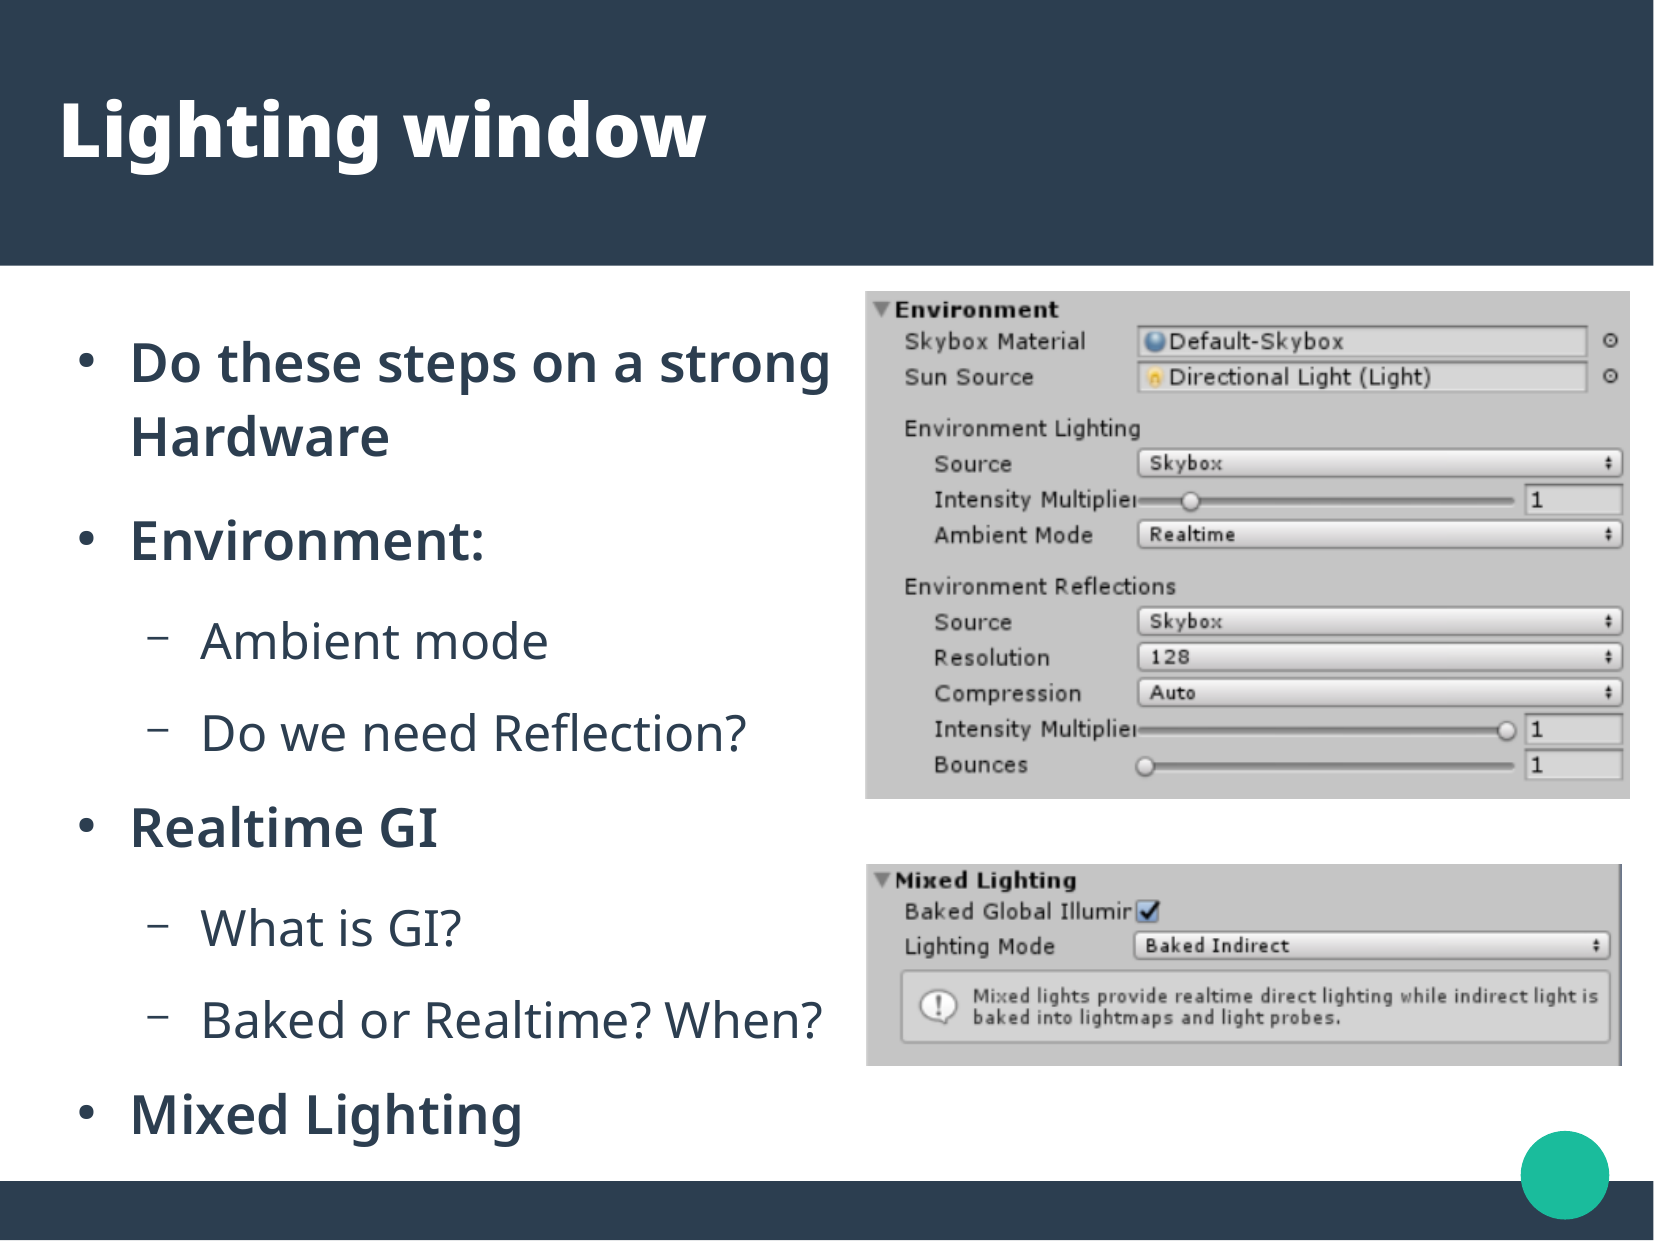

# Lighting window
Do these steps on a strong
Hardware
Environment:
Ambient mode
Do we need Reflection?
Realtime GI
What is GI?
Baked or Realtime? When?
Mixed Lighting